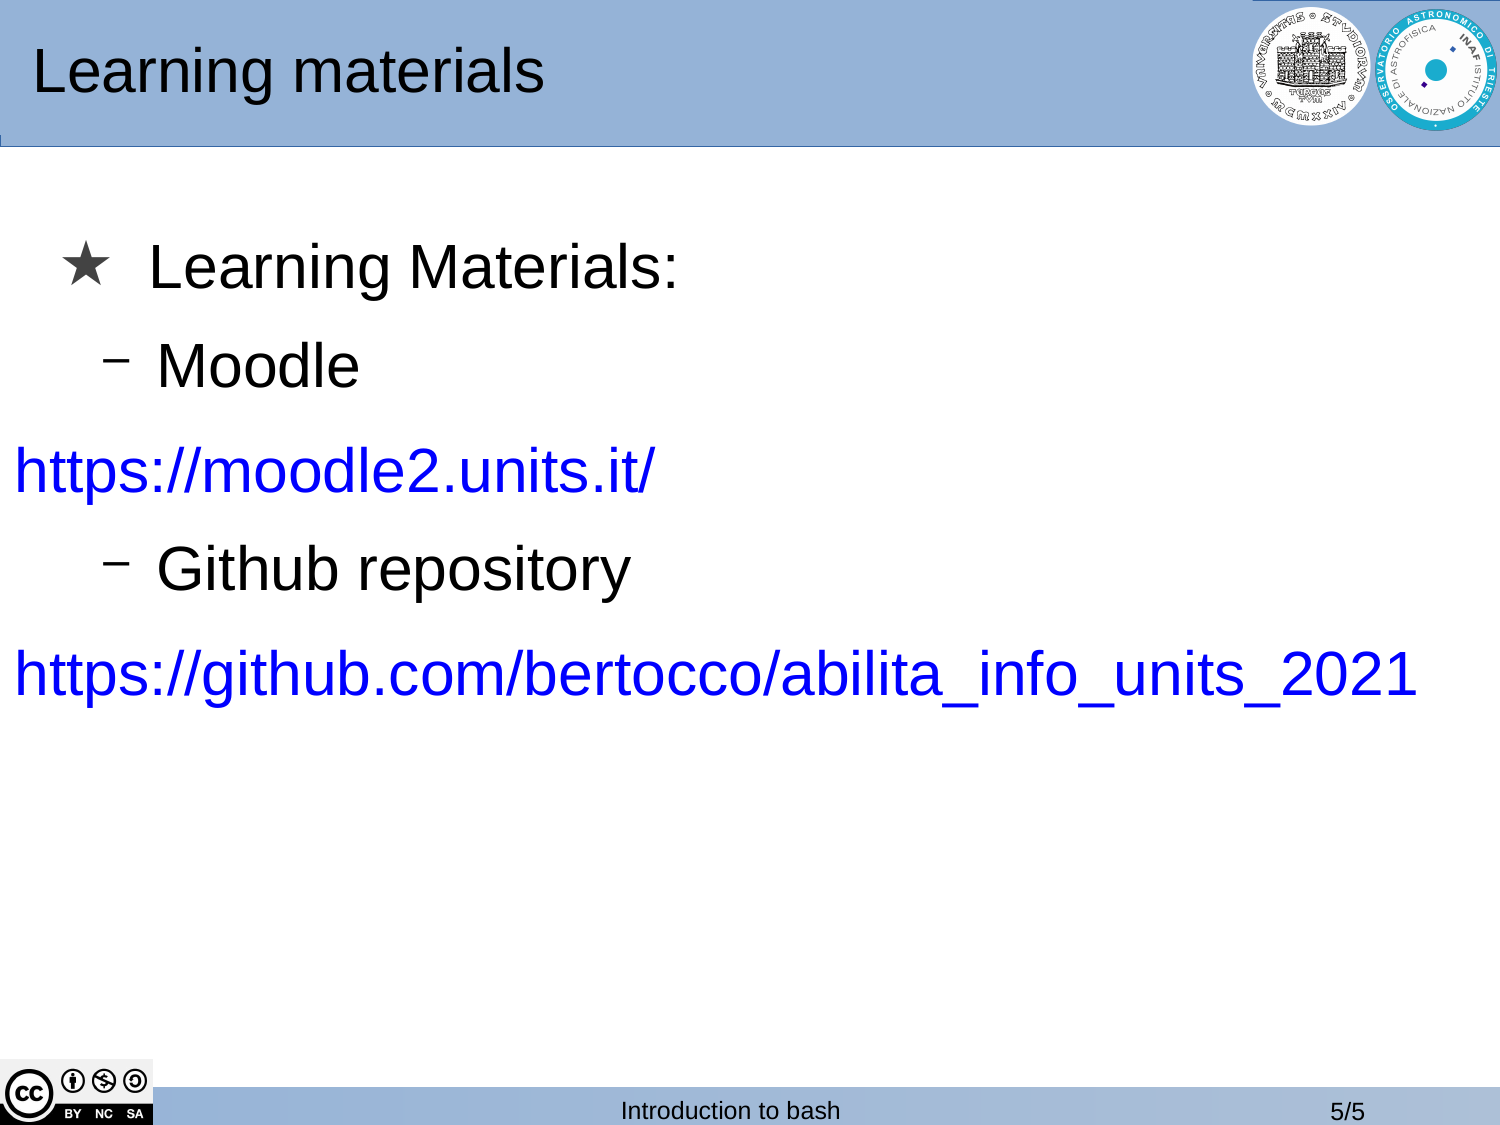

Traditional service delivery
Learning materials
# Learning Materials:
Moodle
https://moodle2.units.it/
Github repository
https://github.com/bertocco/abilita_info_units_2021